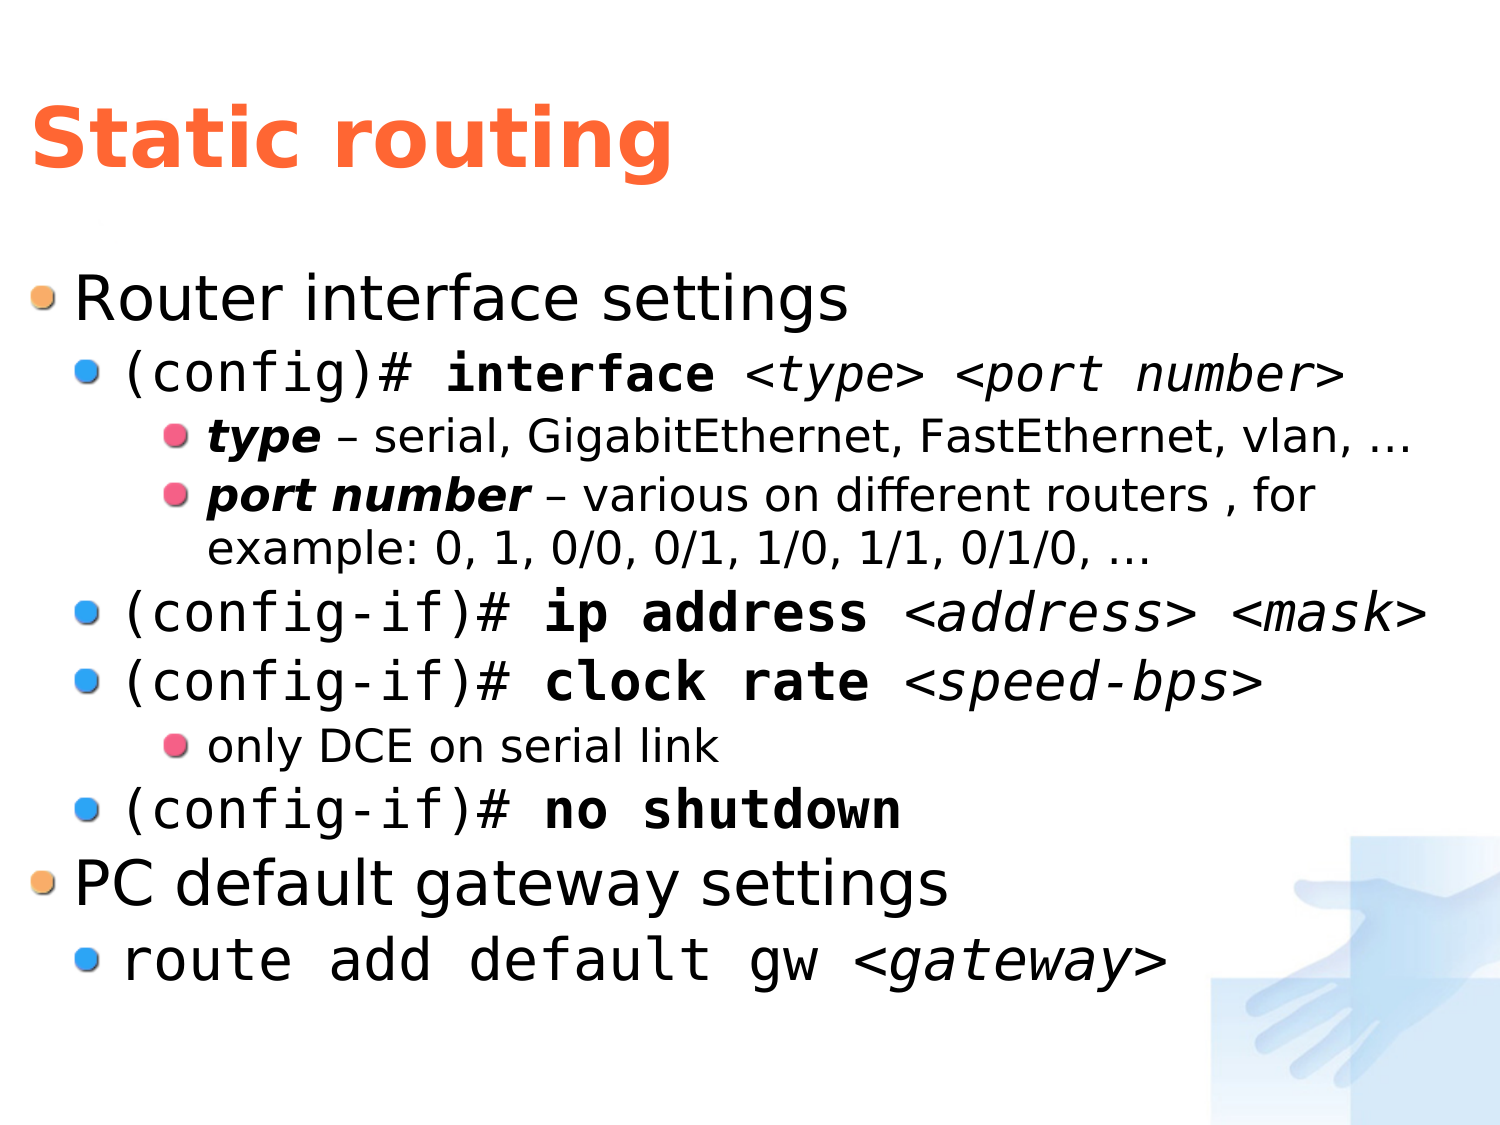

# Static routing
Router interface settings
(config)# interface <type> <port number>
type – serial, GigabitEthernet, FastEthernet, vlan, …
port number – various on different routers , for example: 0, 1, 0/0, 0/1, 1/0, 1/1, 0/1/0, …
(config-if)# ip address <address> <mask>
(config-if)# clock rate <speed-bps>
only DCE on serial link
(config-if)# no shutdown
PC default gateway settings
route add default gw <gateway>